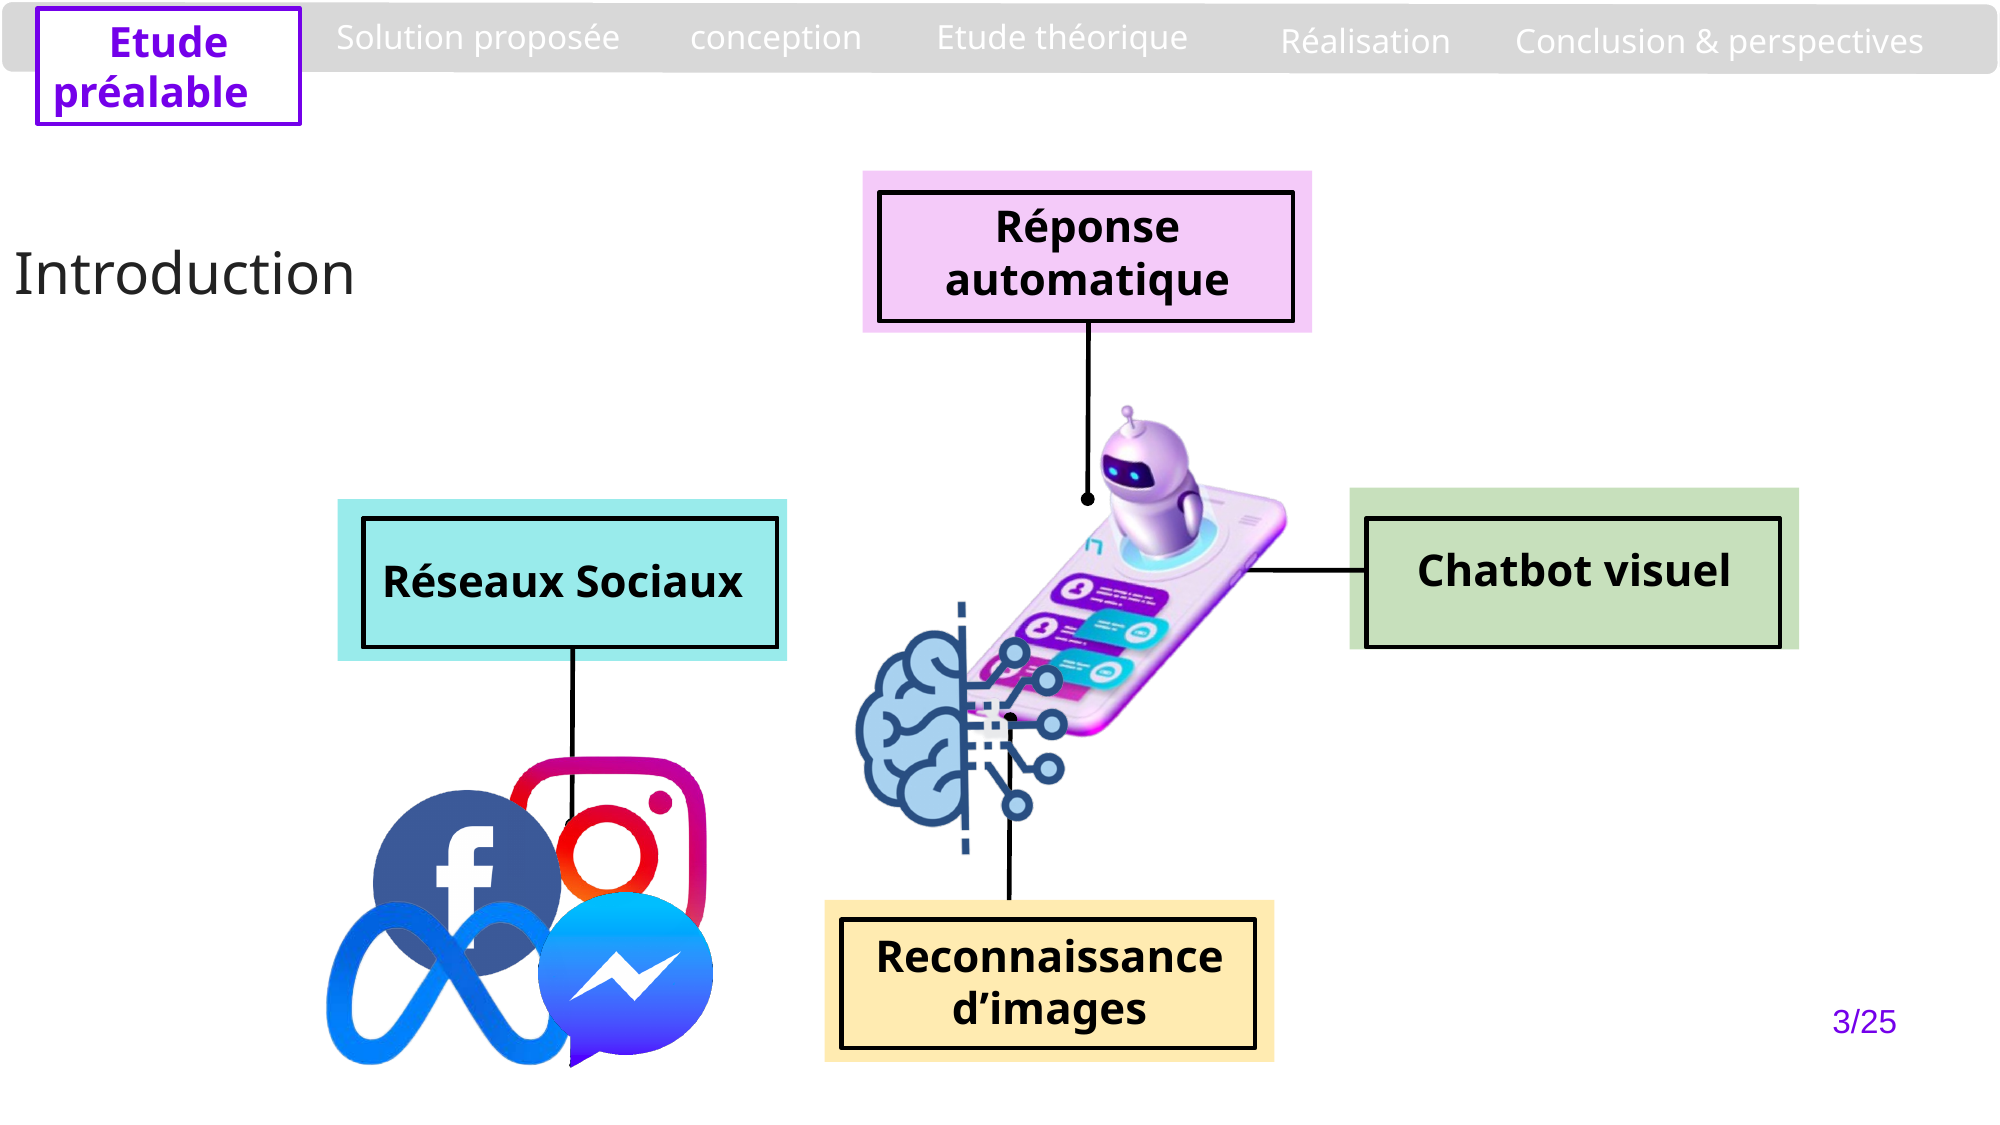

Solution proposée
conception
Etude théorique
Etude
préalable
Réalisation
Conclusion & perspectives
Réponse automatique
Introduction
Conception
Chatbot visuel
Réseaux Sociaux
Reconnaissance d’images